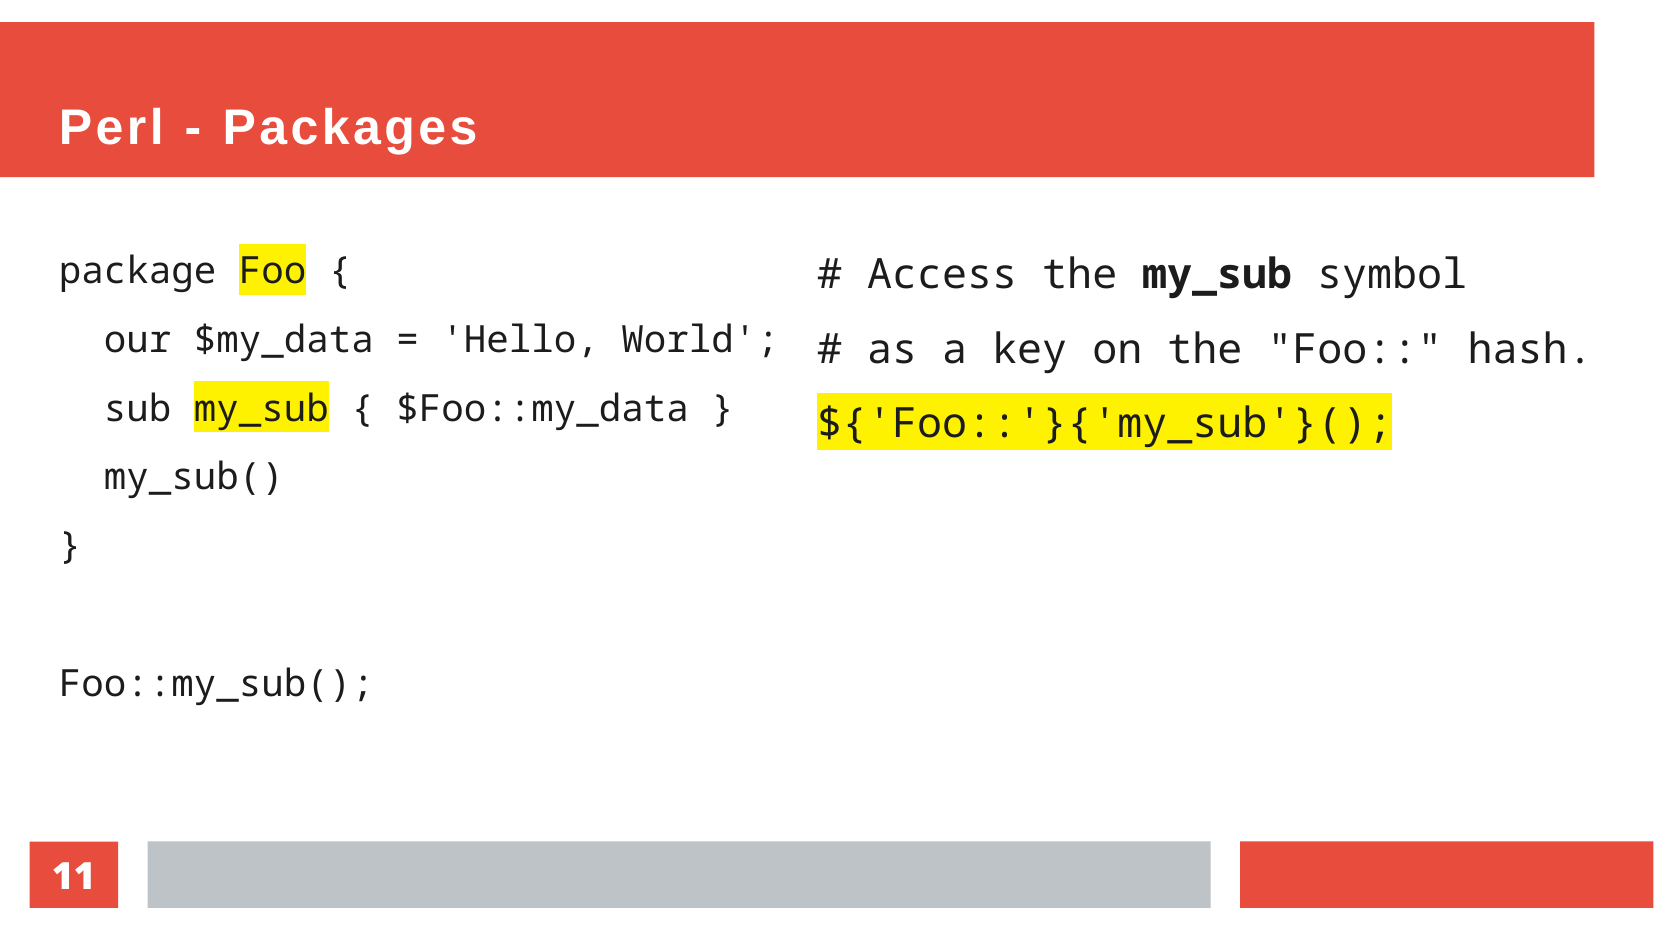

# Perl - Packages
package Foo {
 our $my_data = 'Hello, World';
 sub my_sub { $Foo::my_data }
 my_sub()
}
Foo::my_sub();
# Access the my_sub symbol
# as a key on the "Foo::" hash.
${'Foo::'}{'my_sub'}();
11